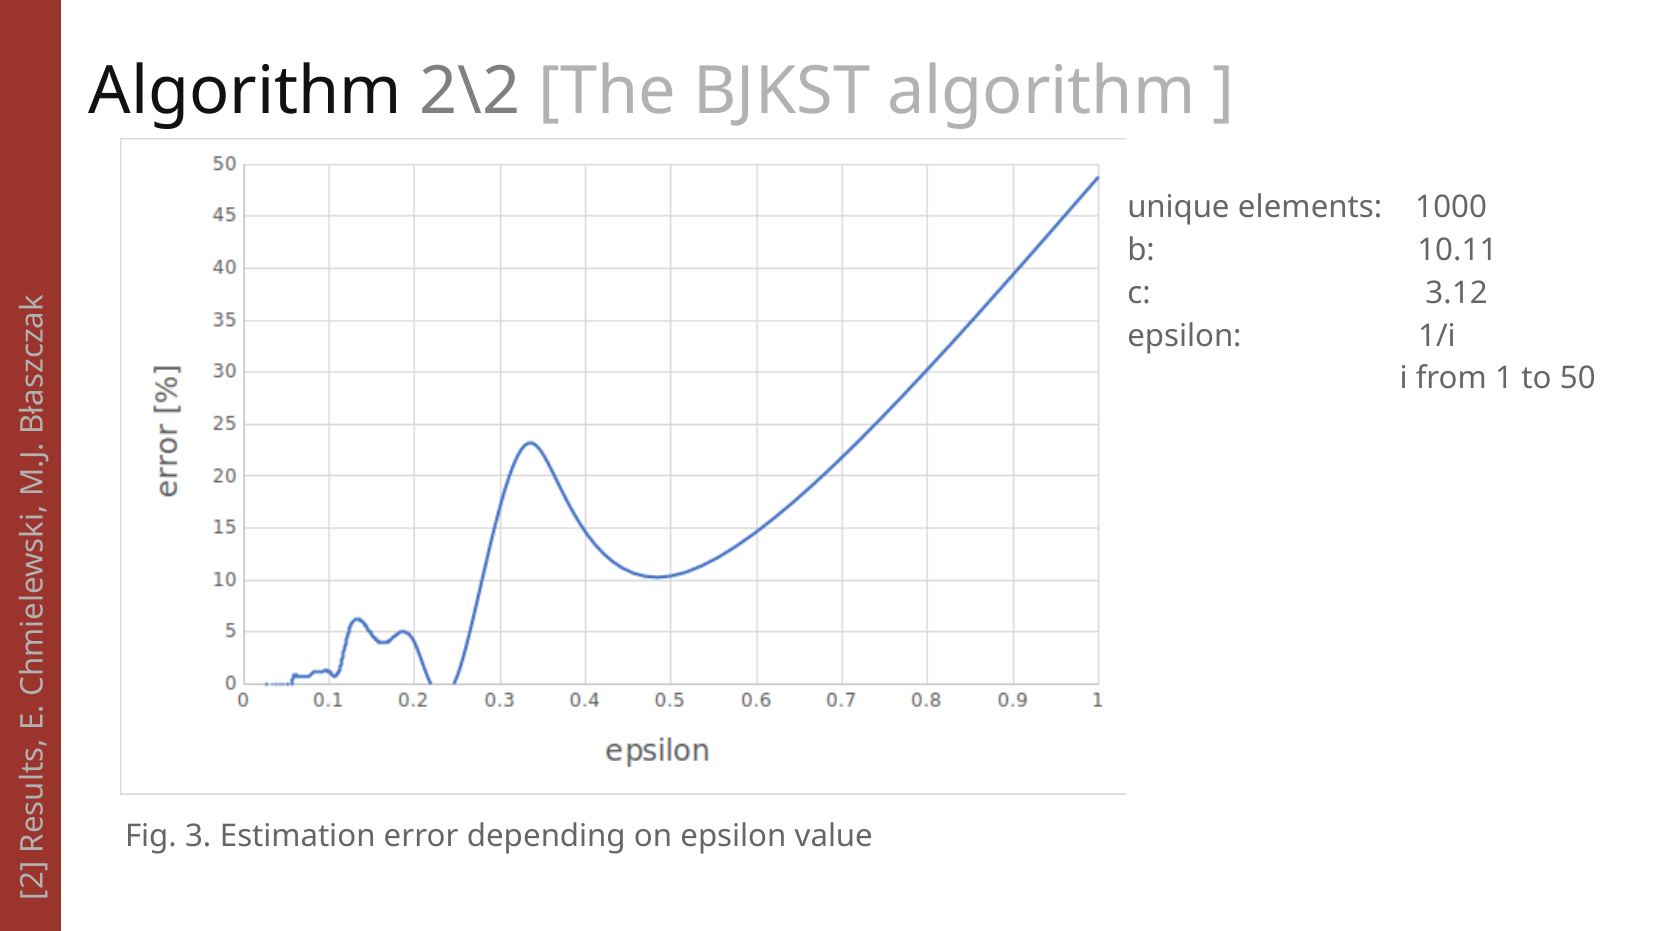

# Algorithm 2\2 [The BJKST algorithm ]
unique elements: 1000
b:		 10.11
c:		 3.12
epsilon:		 1/i
 i from 1 to 50
[2] Results, E. Chmielewski, M.J. Błaszczak
Fig. 3. Estimation error depending on epsilon value